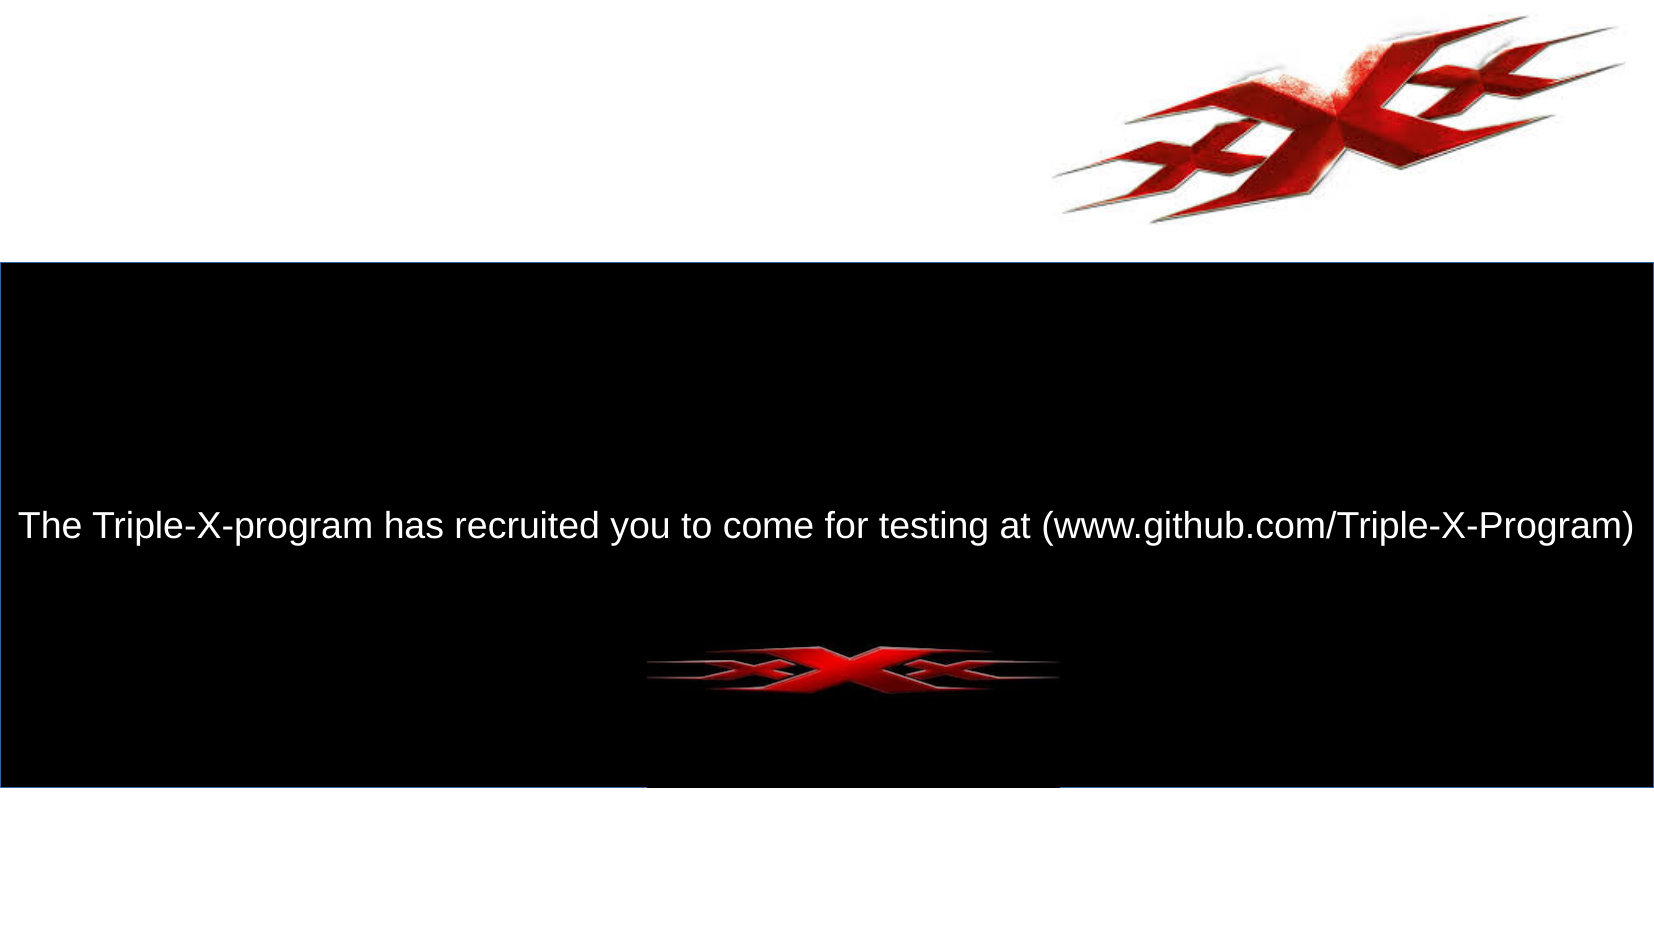

The Triple-X-program has recruited you to come for testing at (www.github.com/Triple-X-Program)